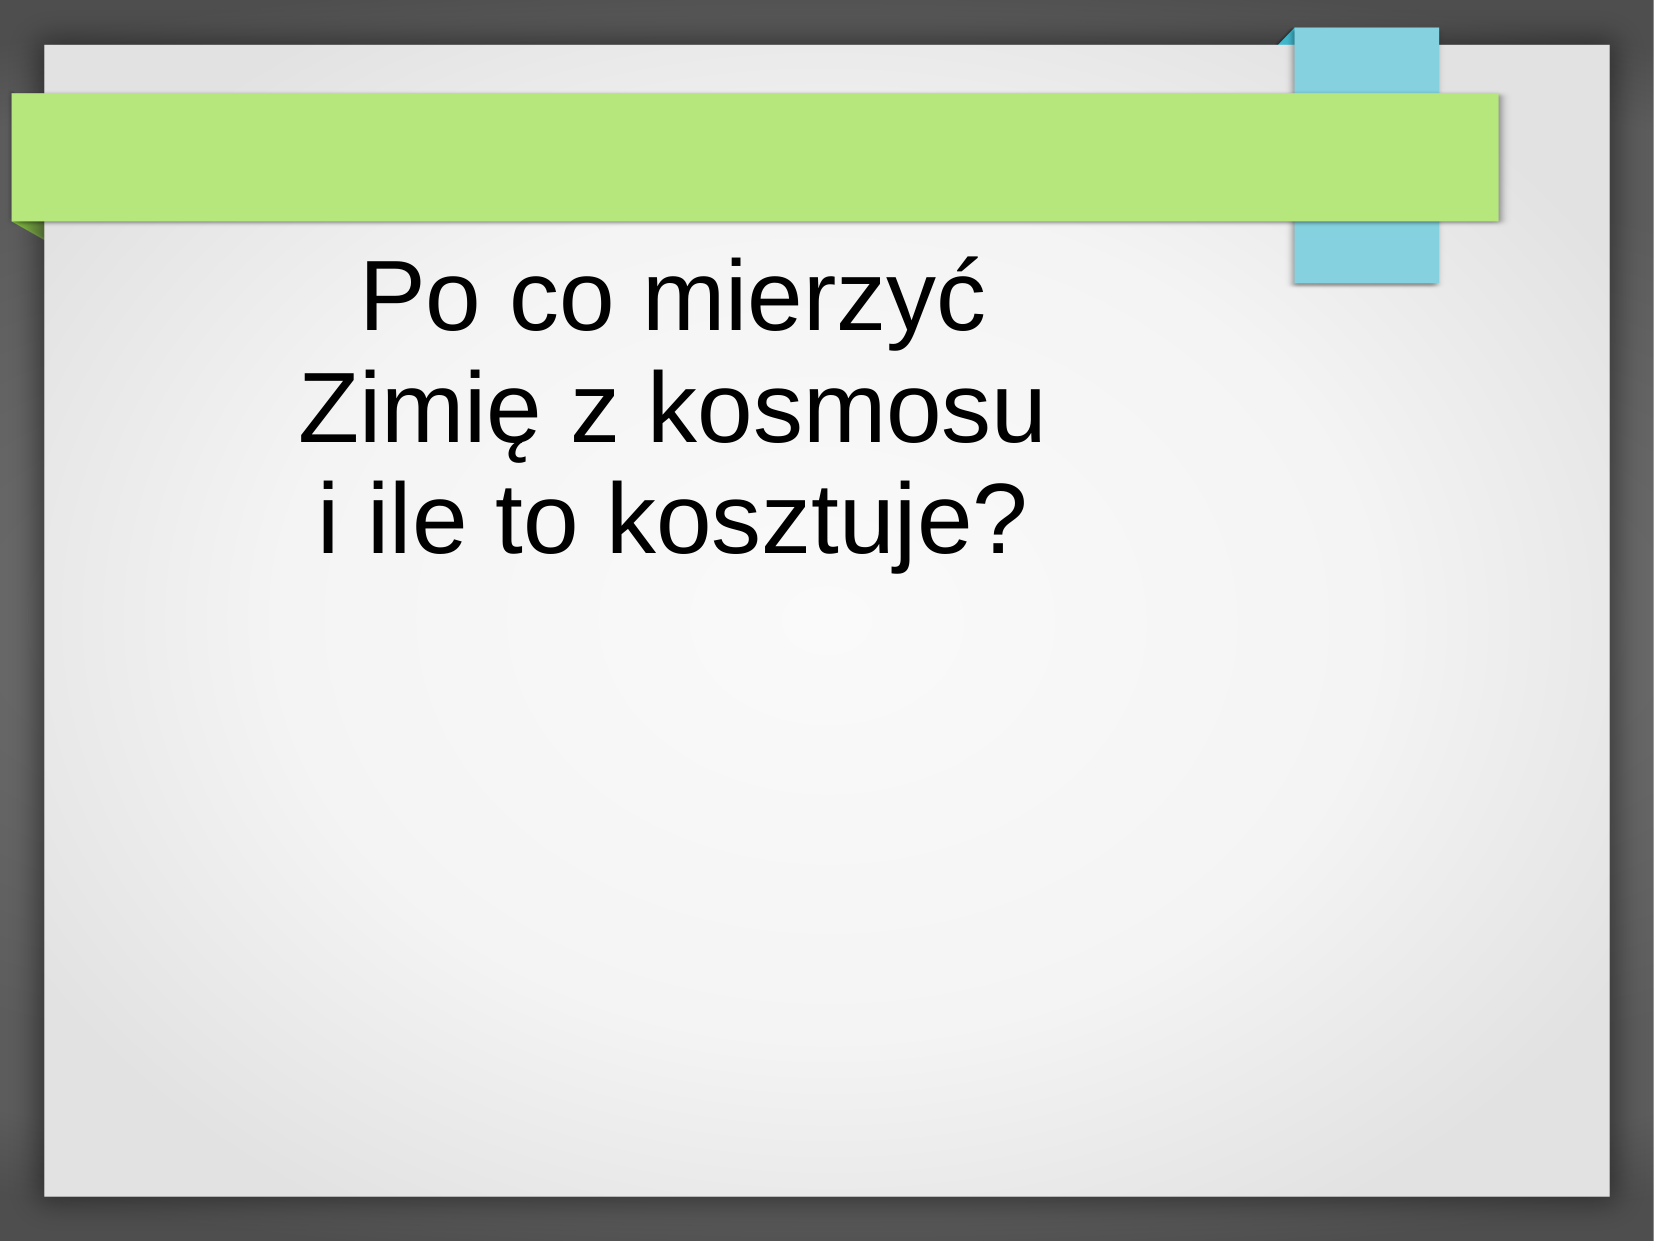

# Po co mierzyć
Zimię z kosmosu
i ile to kosztuje?